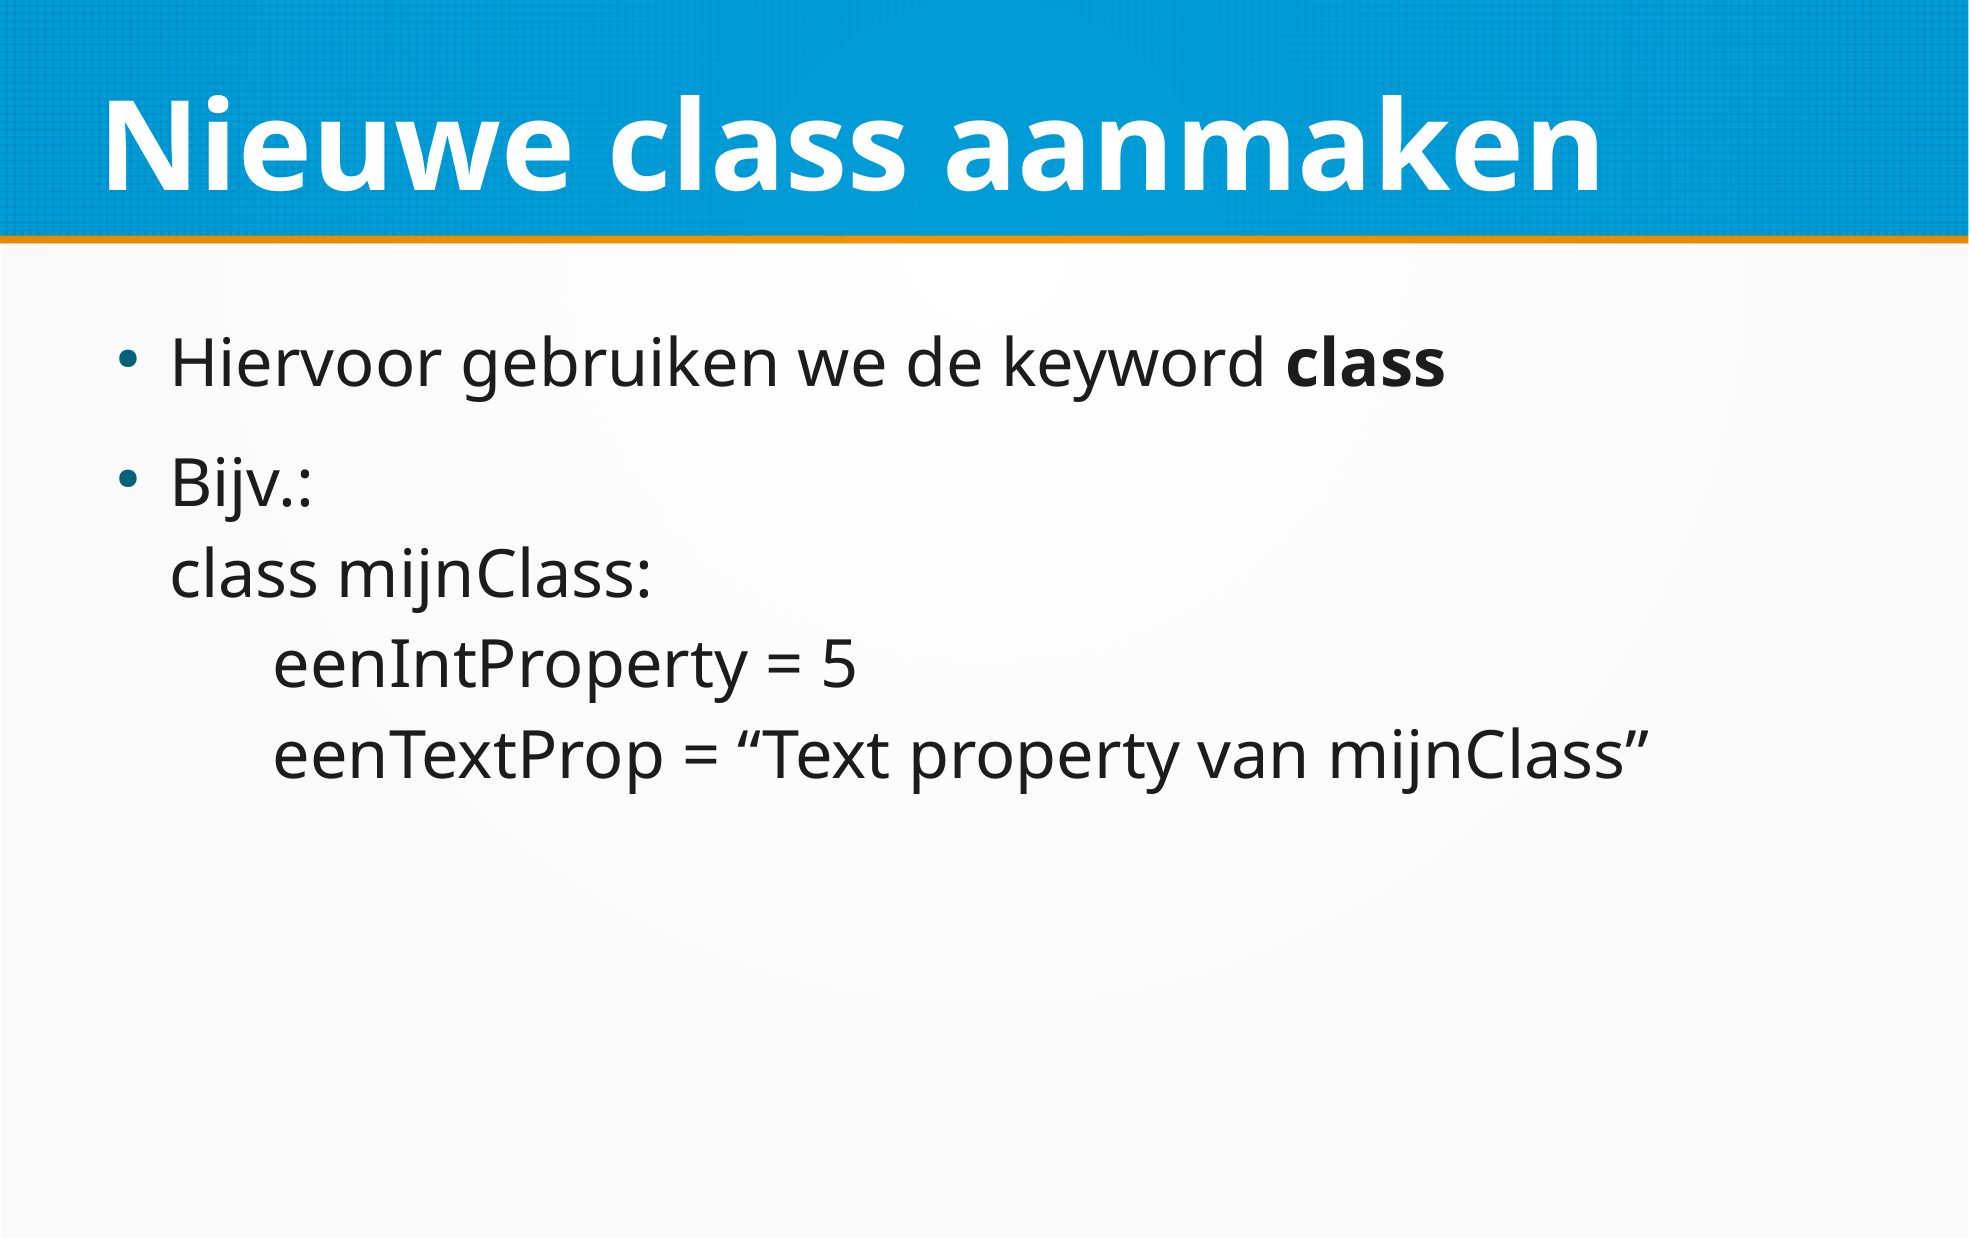

# Nieuwe class aanmaken
Hiervoor gebruiken we de keyword class
Bijv.:
class mijnClass:
 eenIntProperty = 5
 eenTextProp = “Text property van mijnClass”